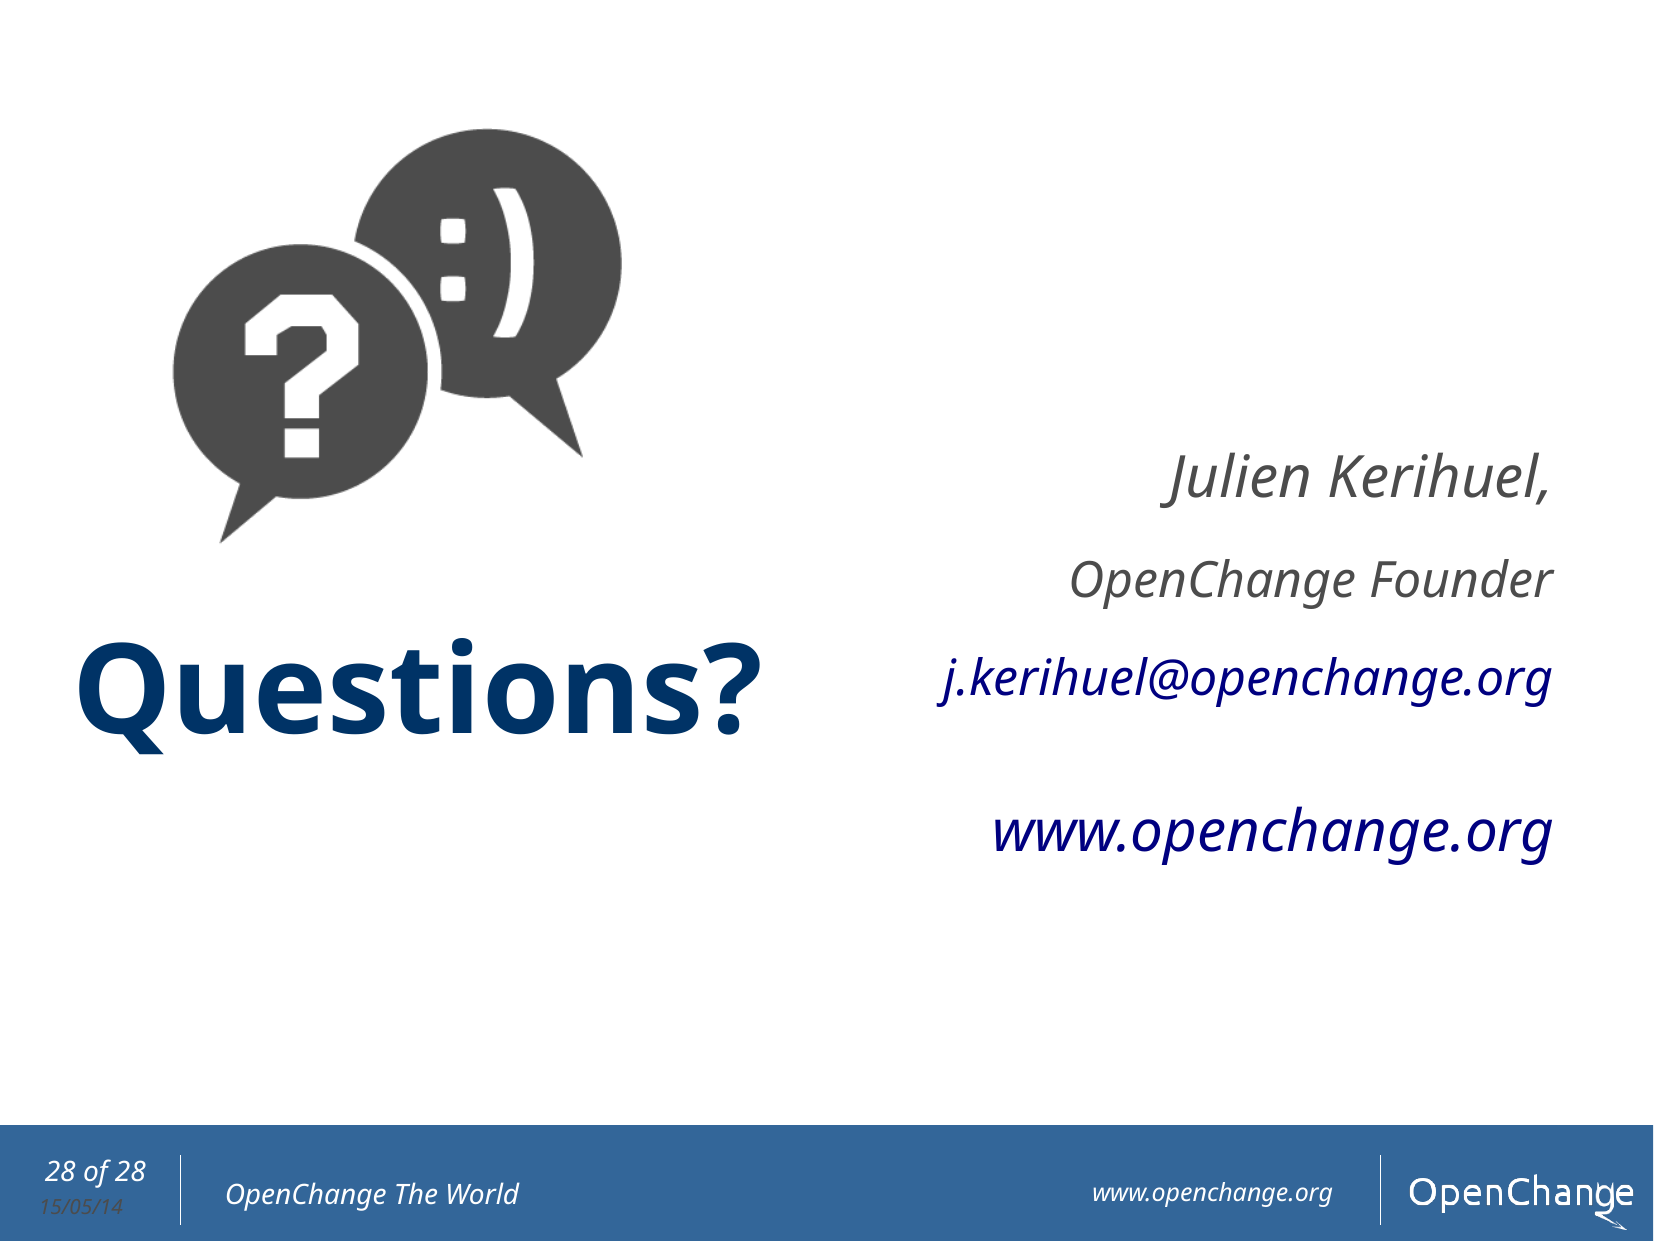

# Julien Kerihuel,
OpenChange Founder
j.kerihuel@openchange.org
www.openchange.org
Questions?